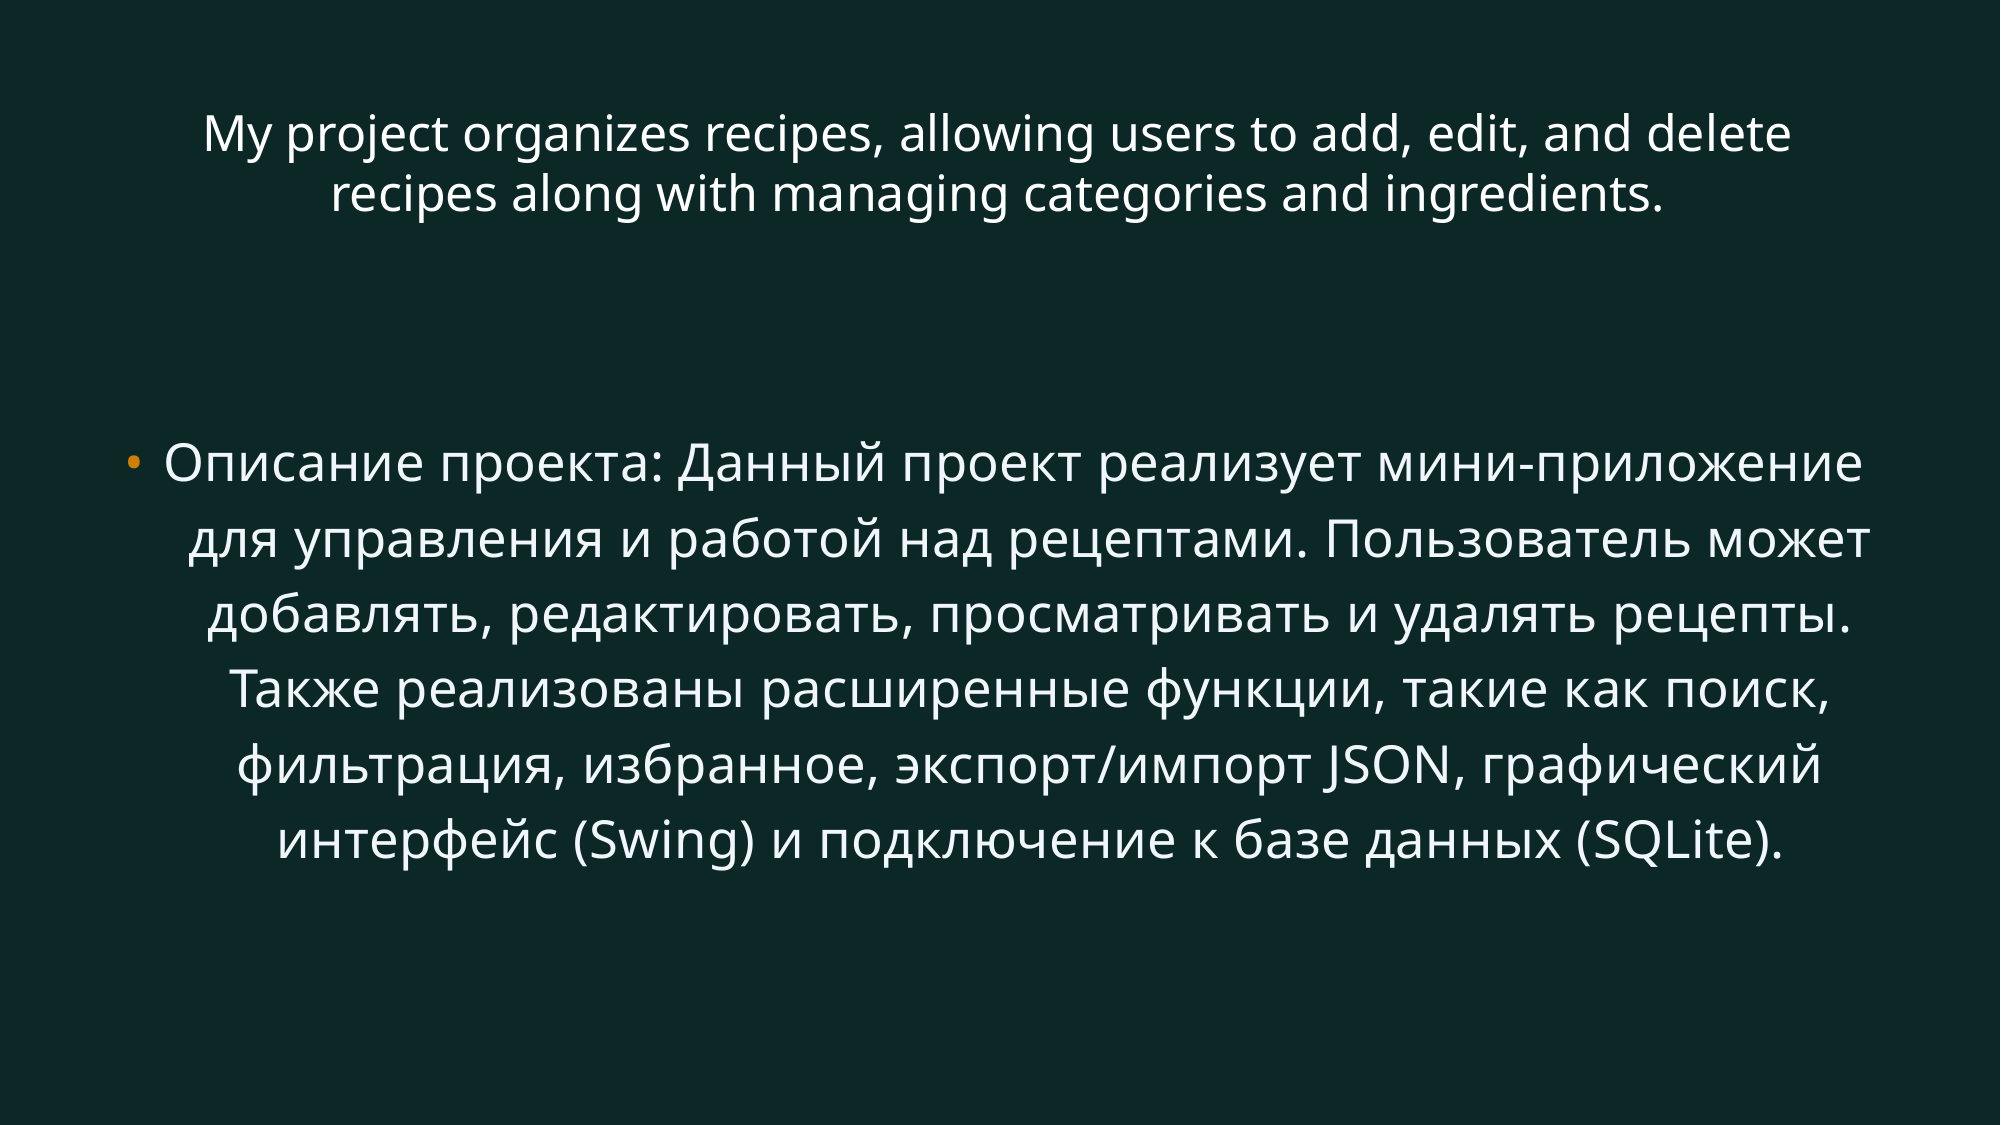

# My project organizes recipes, allowing users to add, edit, and delete recipes along with managing categories and ingredients.
Описание проекта: Данный проект реализует мини-приложение для управления и работой над рецептами. Пользователь может добавлять, редактировать, просматривать и удалять рецепты. Также реализованы расширенные функции, такие как поиск, фильтрация, избранное, экспорт/импорт JSON, графический интерфейс (Swing) и подключение к базе данных (SQLite).